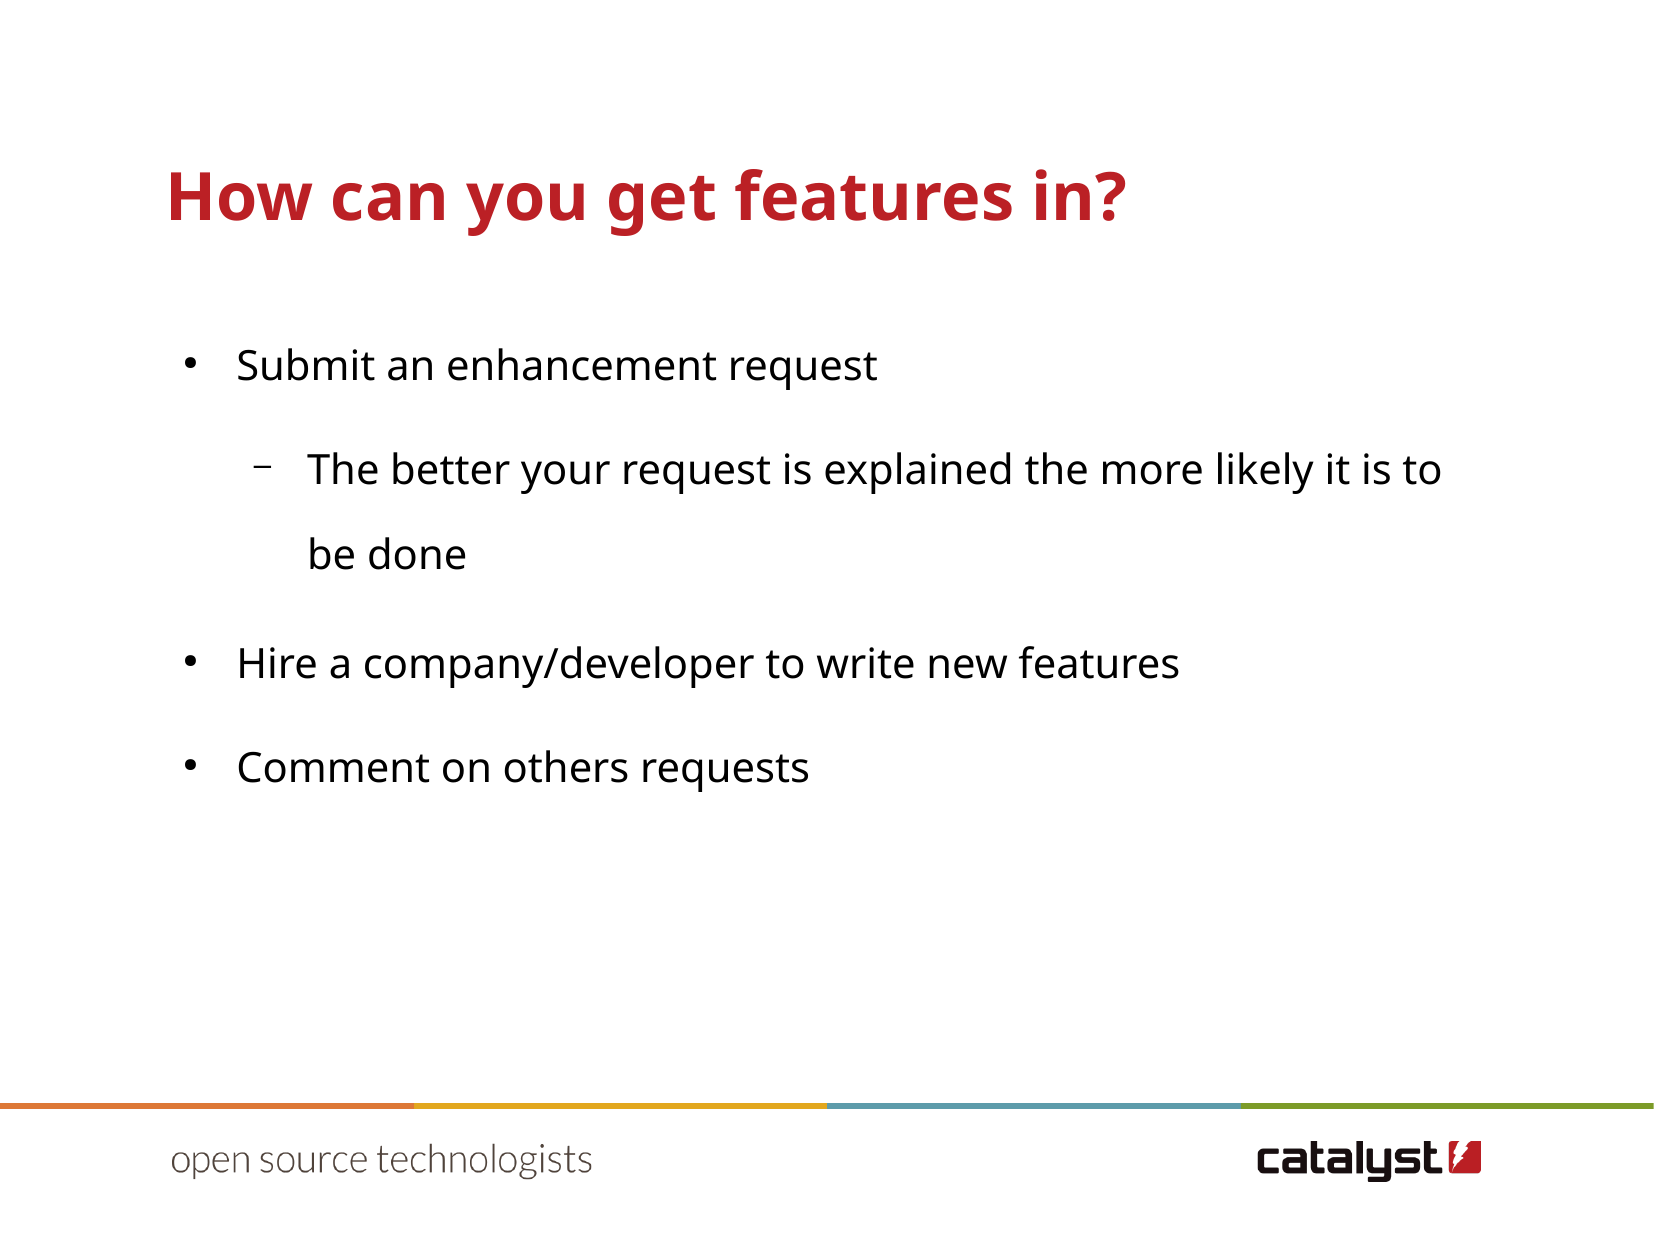

# How can you get features in?
Submit an enhancement request
The better your request is explained the more likely it is to be done
Hire a company/developer to write new features
Comment on others requests